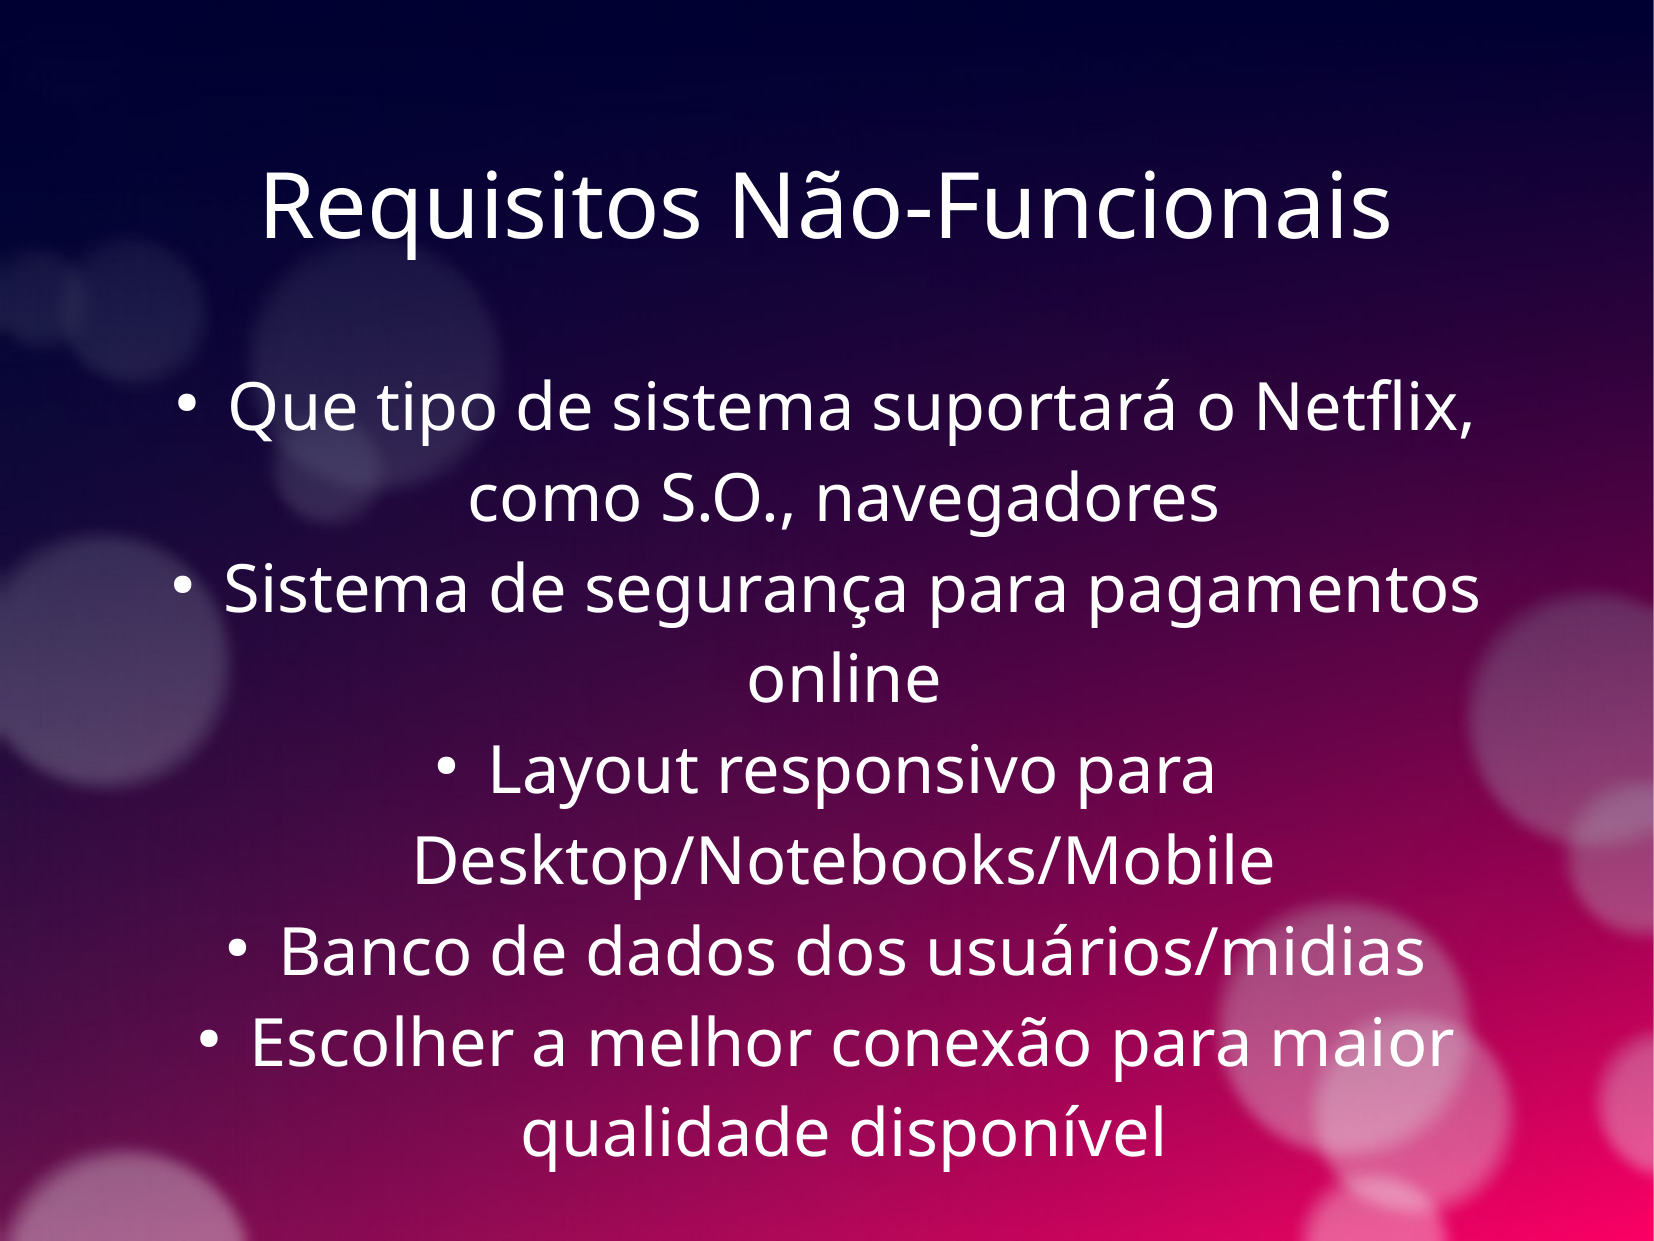

# Requisitos Não-Funcionais
 Que tipo de sistema suportará o Netflix, como S.O., navegadores
 Sistema de segurança para pagamentos online
 Layout responsivo para Desktop/Notebooks/Mobile
 Banco de dados dos usuários/midias
 Escolher a melhor conexão para maior qualidade disponível